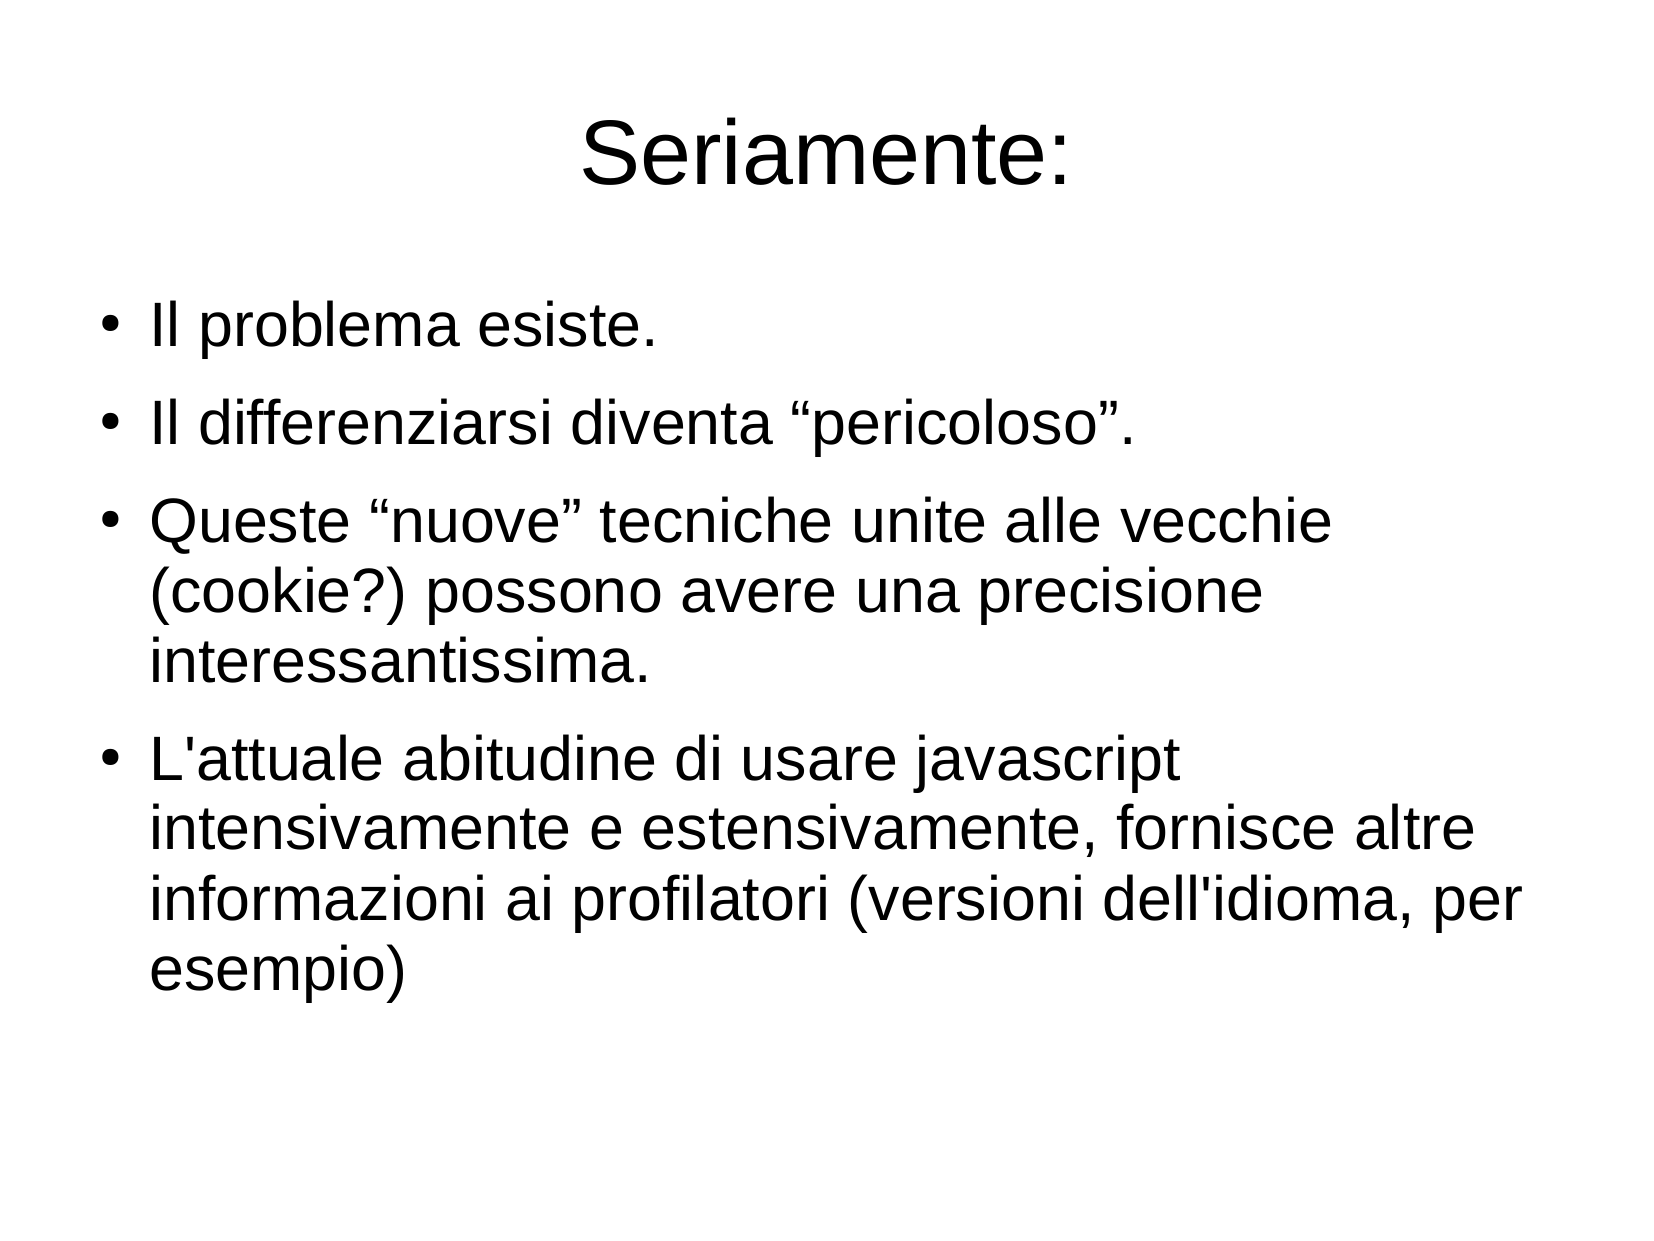

# Seriamente:
Il problema esiste.
Il differenziarsi diventa “pericoloso”.
Queste “nuove” tecniche unite alle vecchie (cookie?) possono avere una precisione interessantissima.
L'attuale abitudine di usare javascript intensivamente e estensivamente, fornisce altre informazioni ai profilatori (versioni dell'idioma, per esempio)